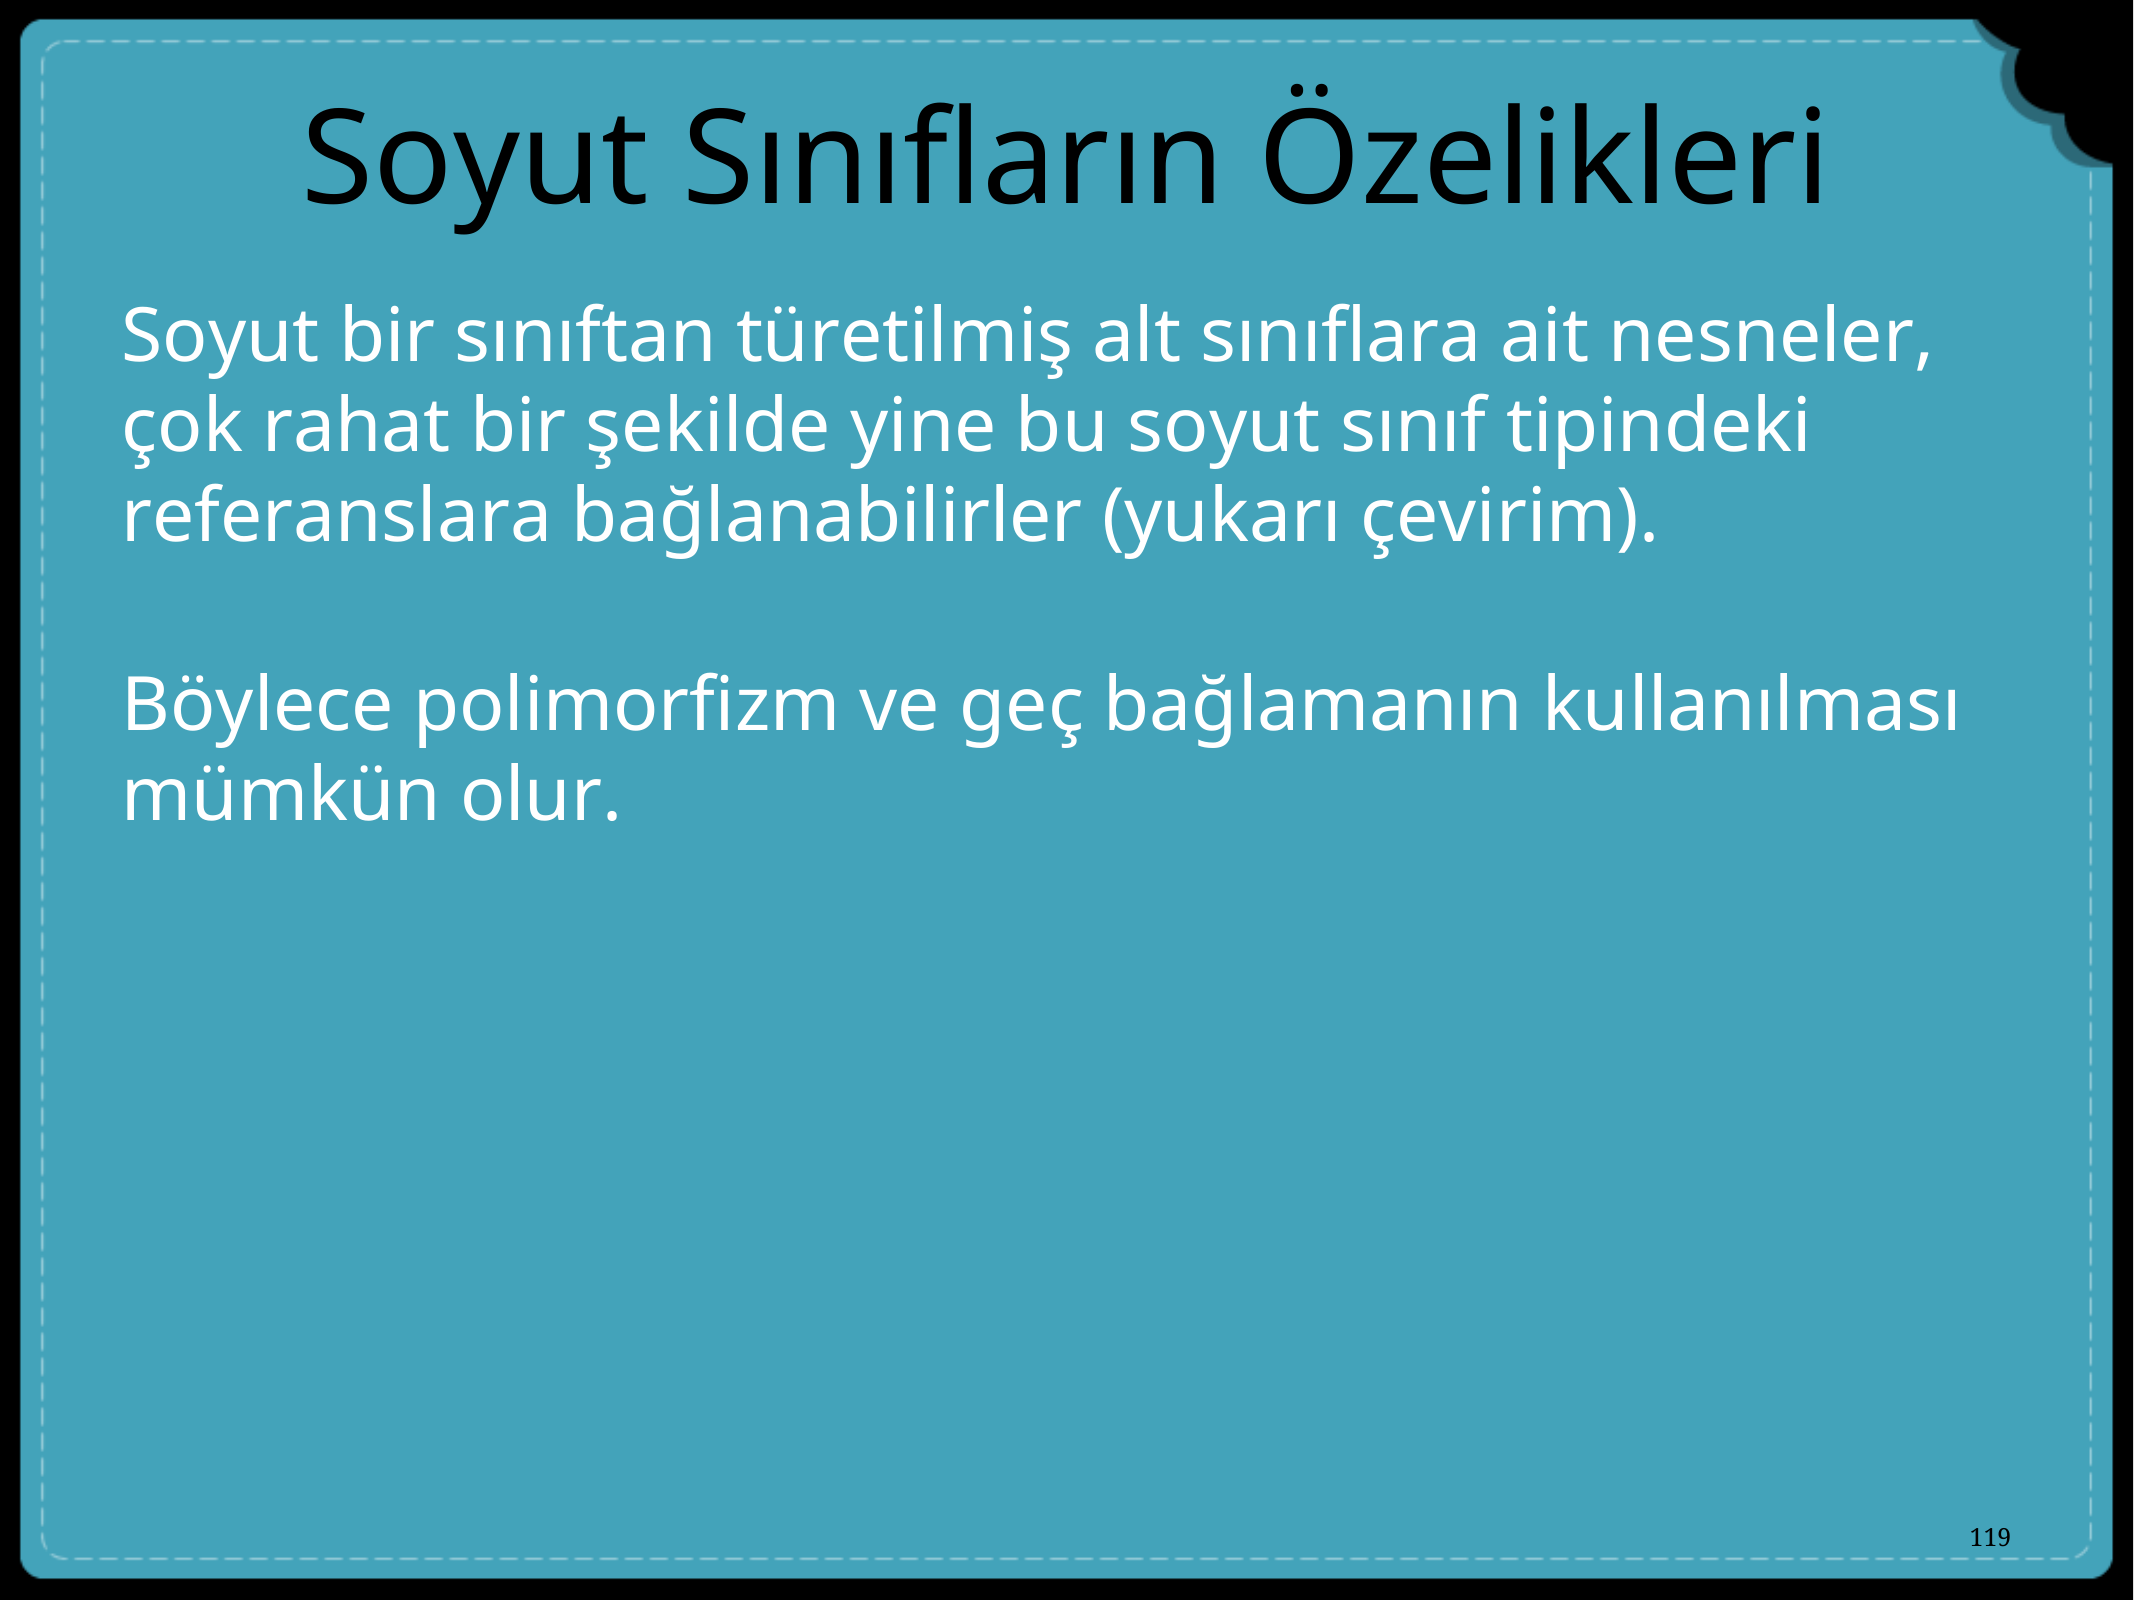

# Soyut Sınıfların Özelikleri
Soyut bir sınıftan türetilmiş alt sınıflara ait nesneler, çok rahat bir şekilde yine bu soyut sınıf tipindeki referanslara bağlanabilirler (yukarı çevirim).
Böylece polimorfizm ve geç bağlamanın kullanılması mümkün olur.